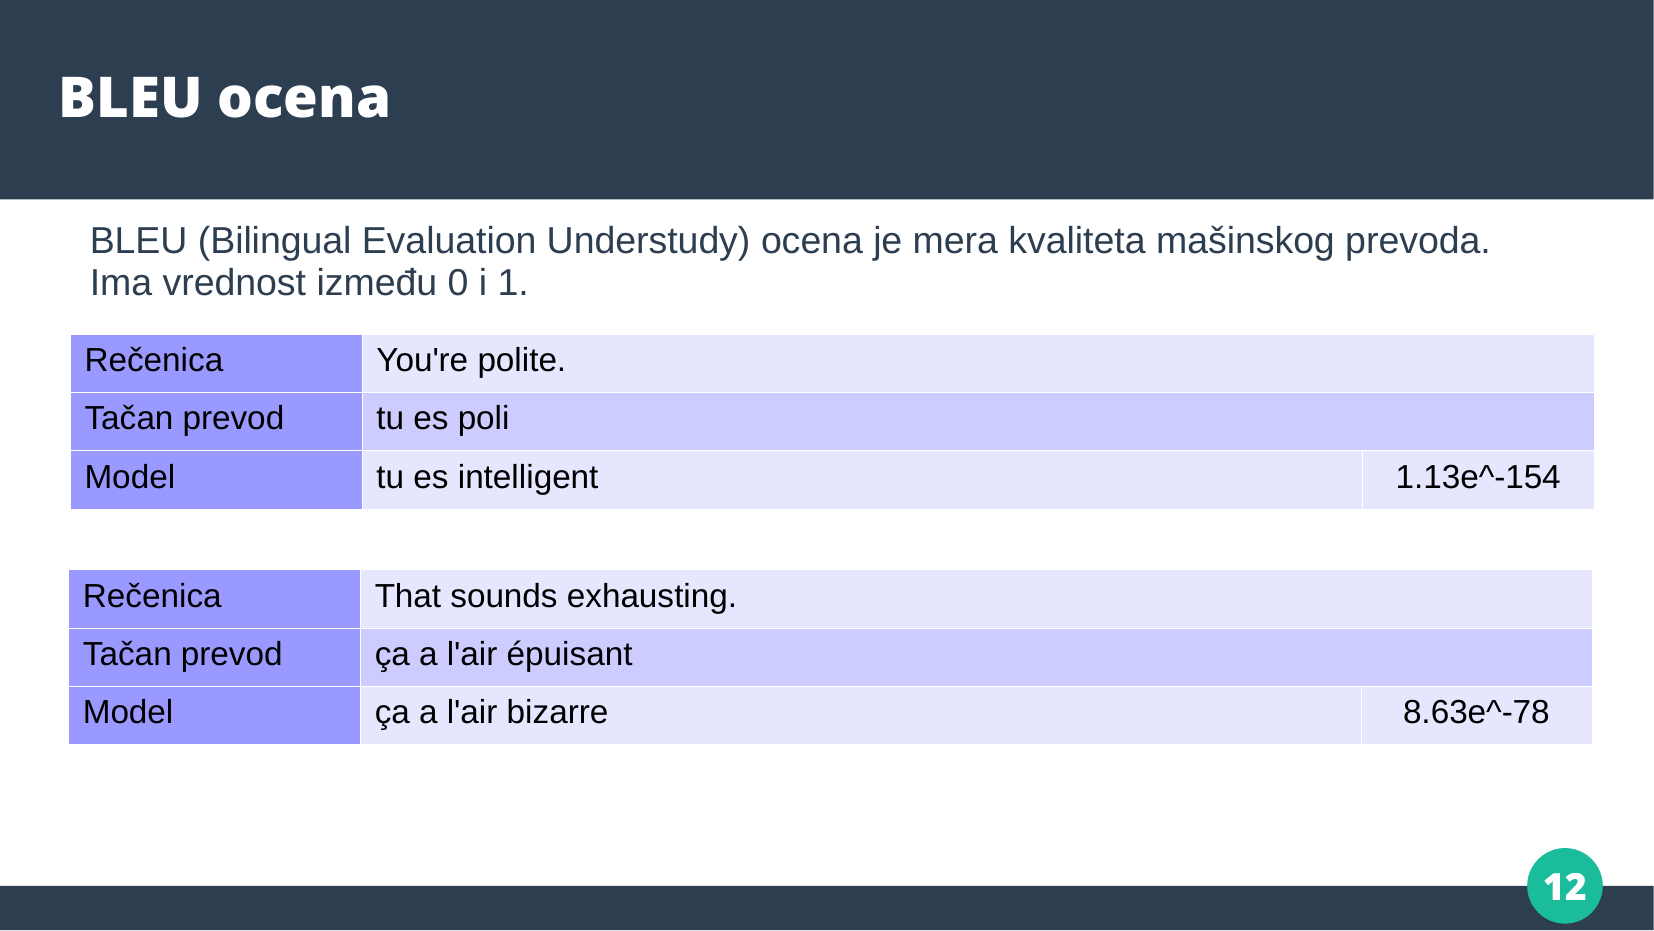

# BLEU ocena
BLEU (Bilingual Evaluation Understudy) ocena je mera kvaliteta mašinskog prevoda.
Ima vrednost između 0 i 1.
| Rečenica | You're polite. | |
| --- | --- | --- |
| Tačan prevod | tu es poli | |
| Model | tu es intelligent | 1.13e^-154 |
| Rečenica | That sounds exhausting. | |
| --- | --- | --- |
| Tačan prevod | ça a l'air épuisant | |
| Model | ça a l'air bizarre | 8.63e^-78 |